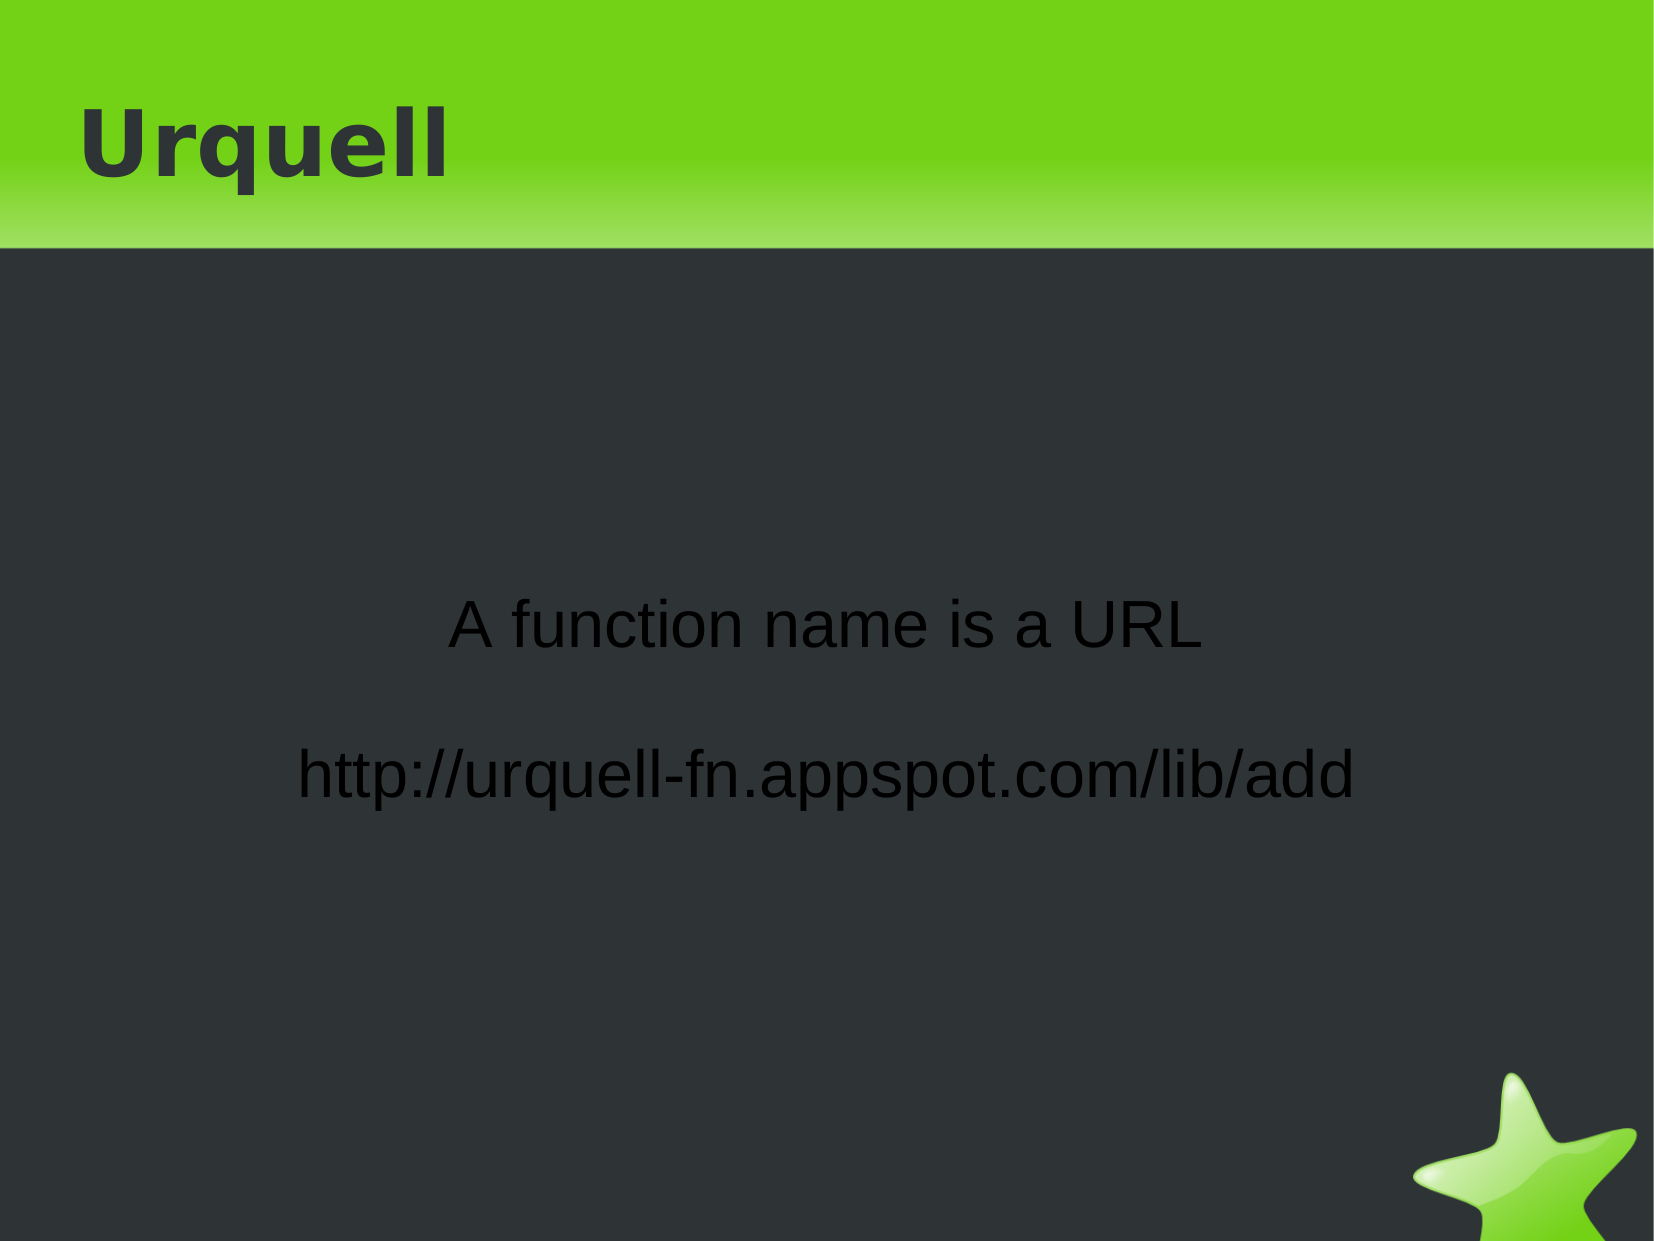

# Urquell
A function name is a URL
http://urquell-fn.appspot.com/lib/add